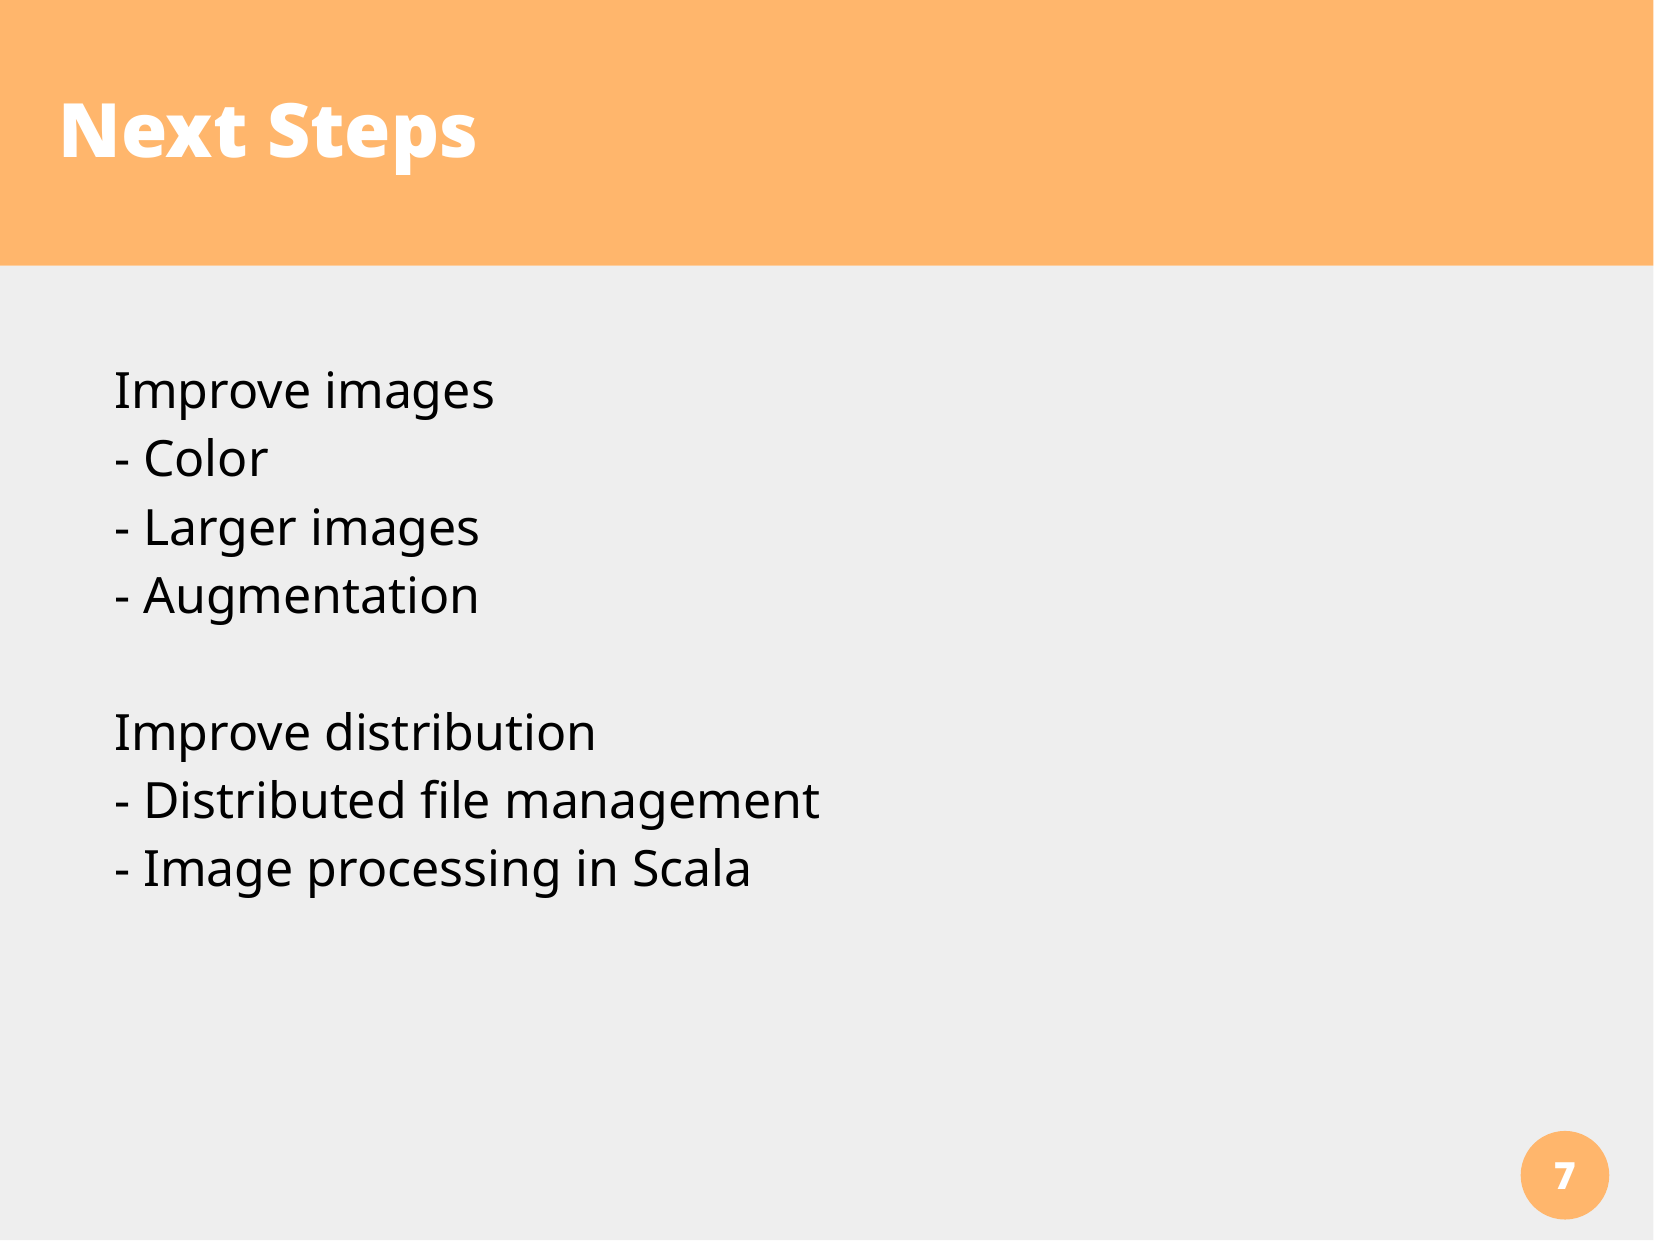

# Next Steps
Improve images
- Color
- Larger images
- Augmentation
Improve distribution
- Distributed file management
- Image processing in Scala
7